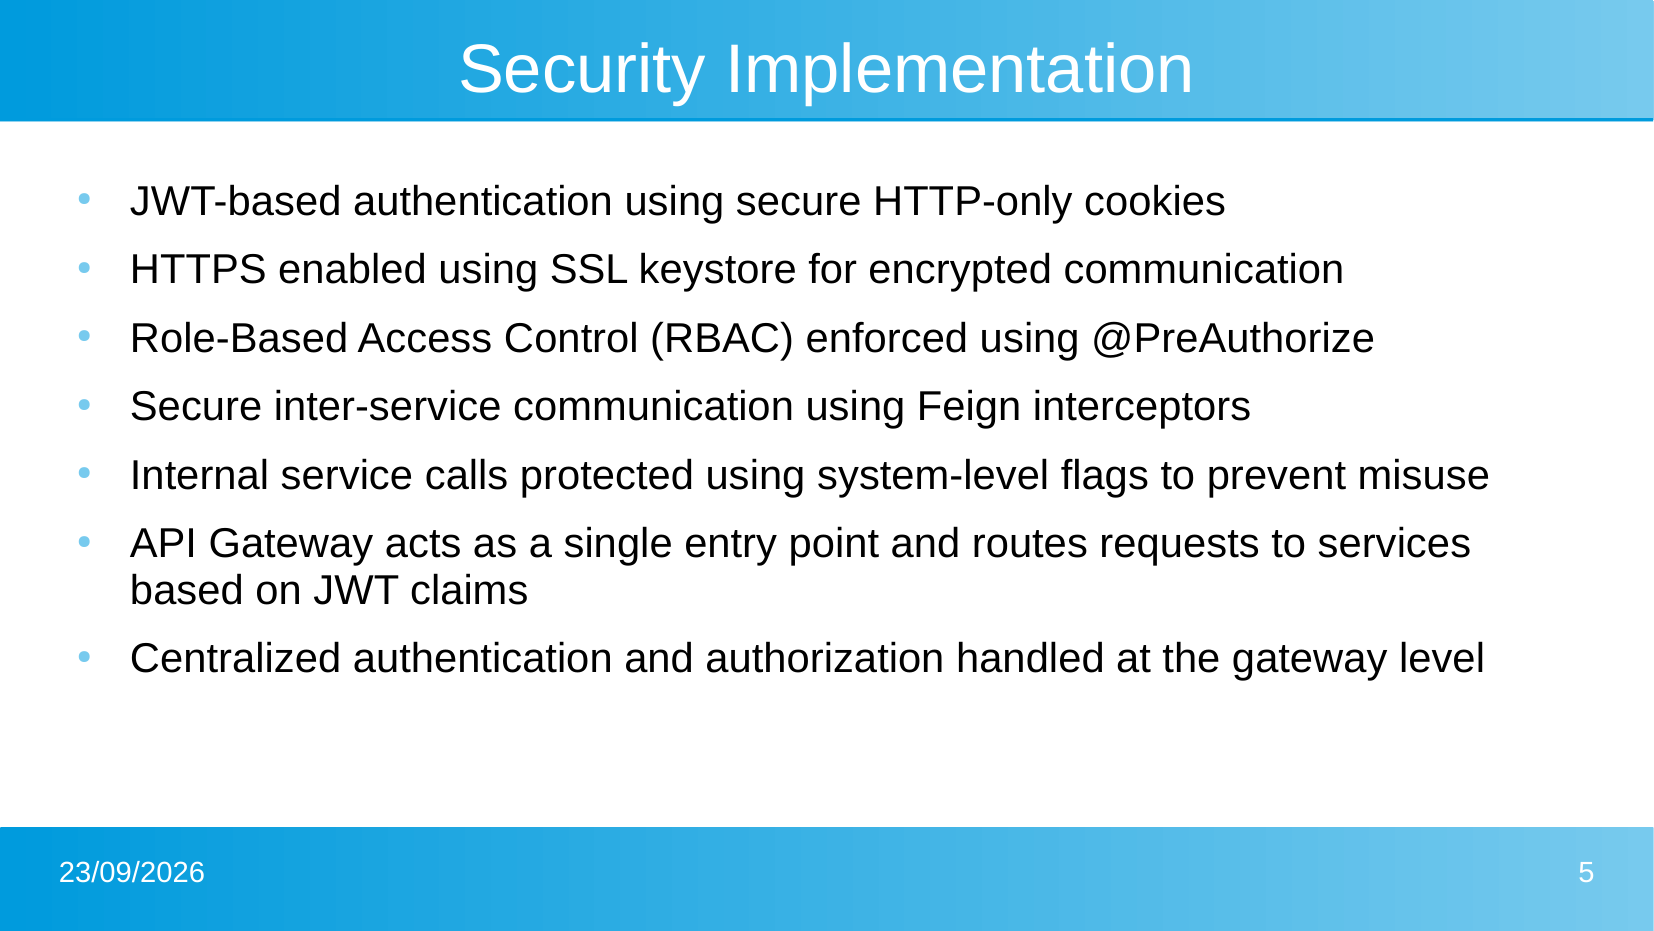

# Security Implementation
JWT-based authentication using secure HTTP-only cookies
HTTPS enabled using SSL keystore for encrypted communication
Role-Based Access Control (RBAC) enforced using @PreAuthorize
Secure inter-service communication using Feign interceptors
Internal service calls protected using system-level flags to prevent misuse
API Gateway acts as a single entry point and routes requests to services based on JWT claims
Centralized authentication and authorization handled at the gateway level
5